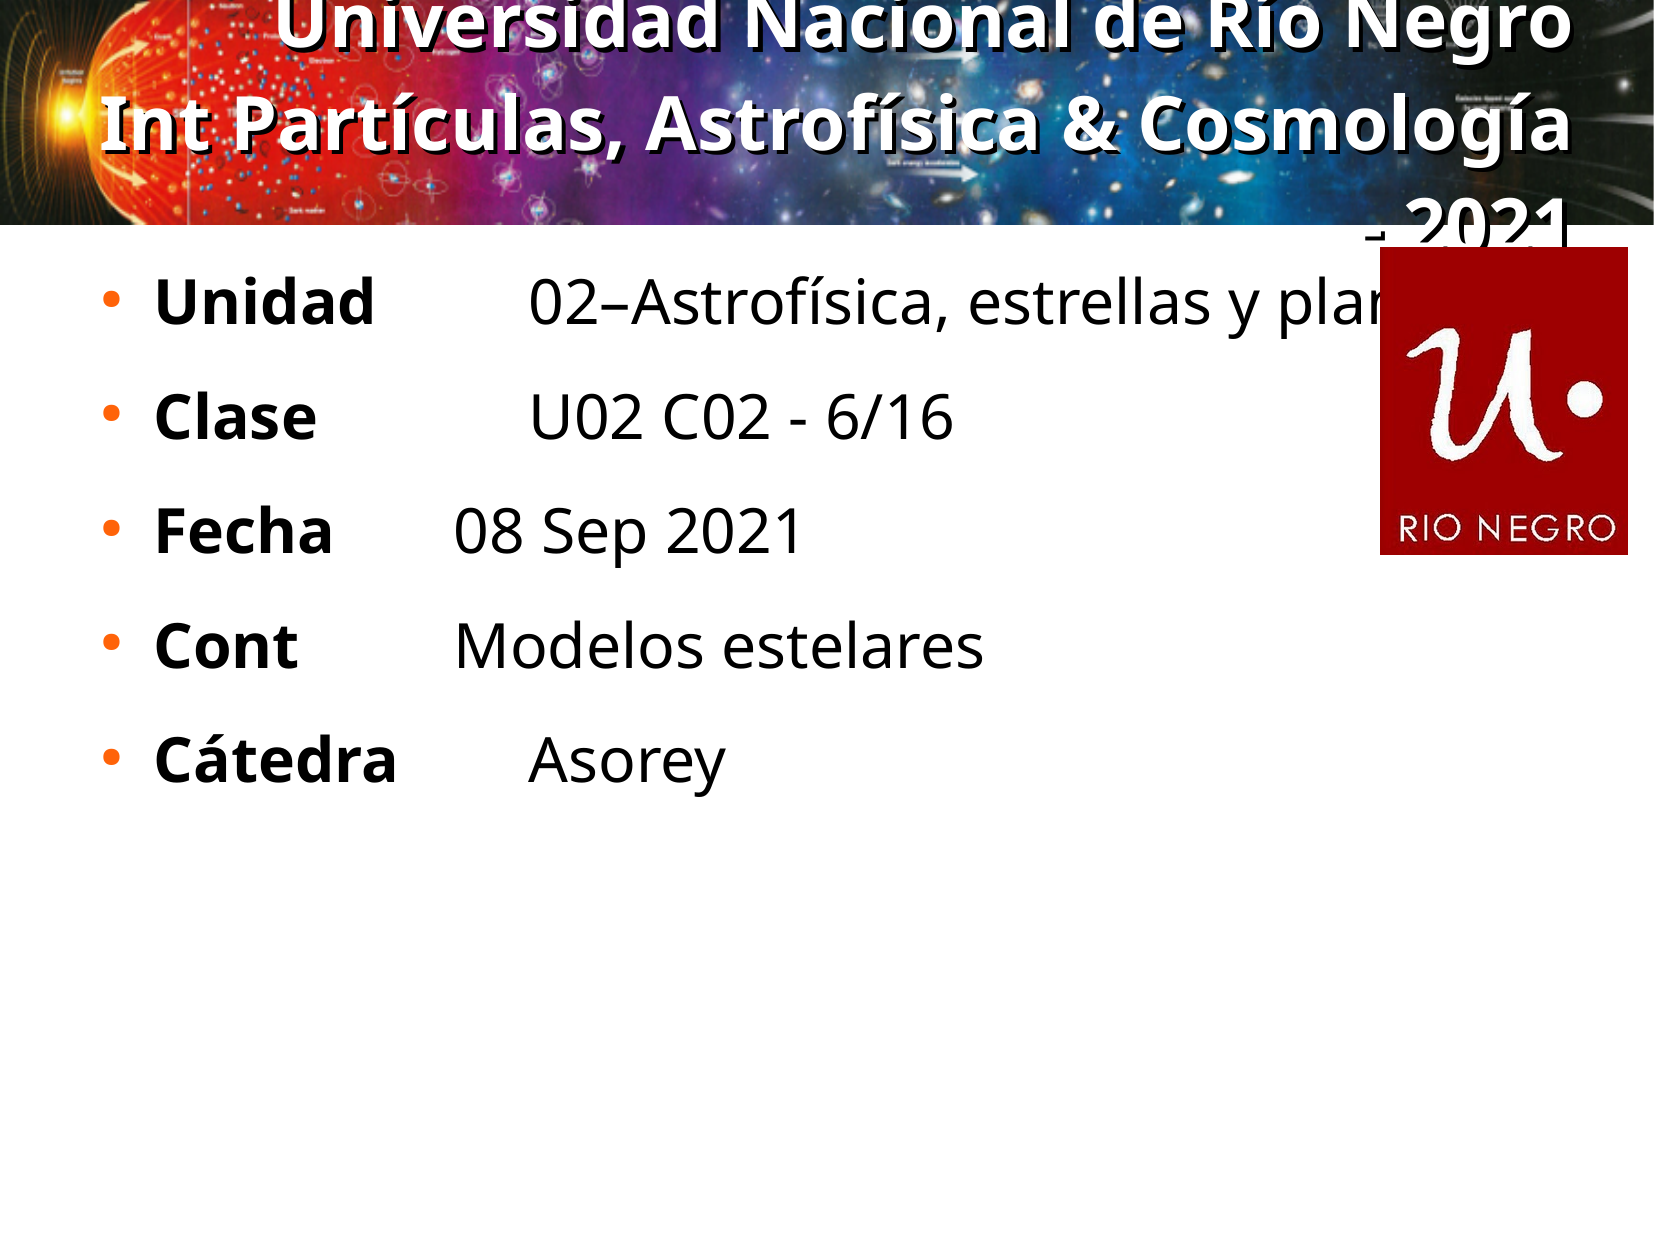

# Universidad Nacional de Río Negro Int Partículas, Astrofísica & Cosmología - 2021
Unidad 		02–Astrofísica, estrellas y planetas
Clase			U02 C02 - 6/16
Fecha		08 Sep 2021
Cont			Modelos estelares
Cátedra		Asorey